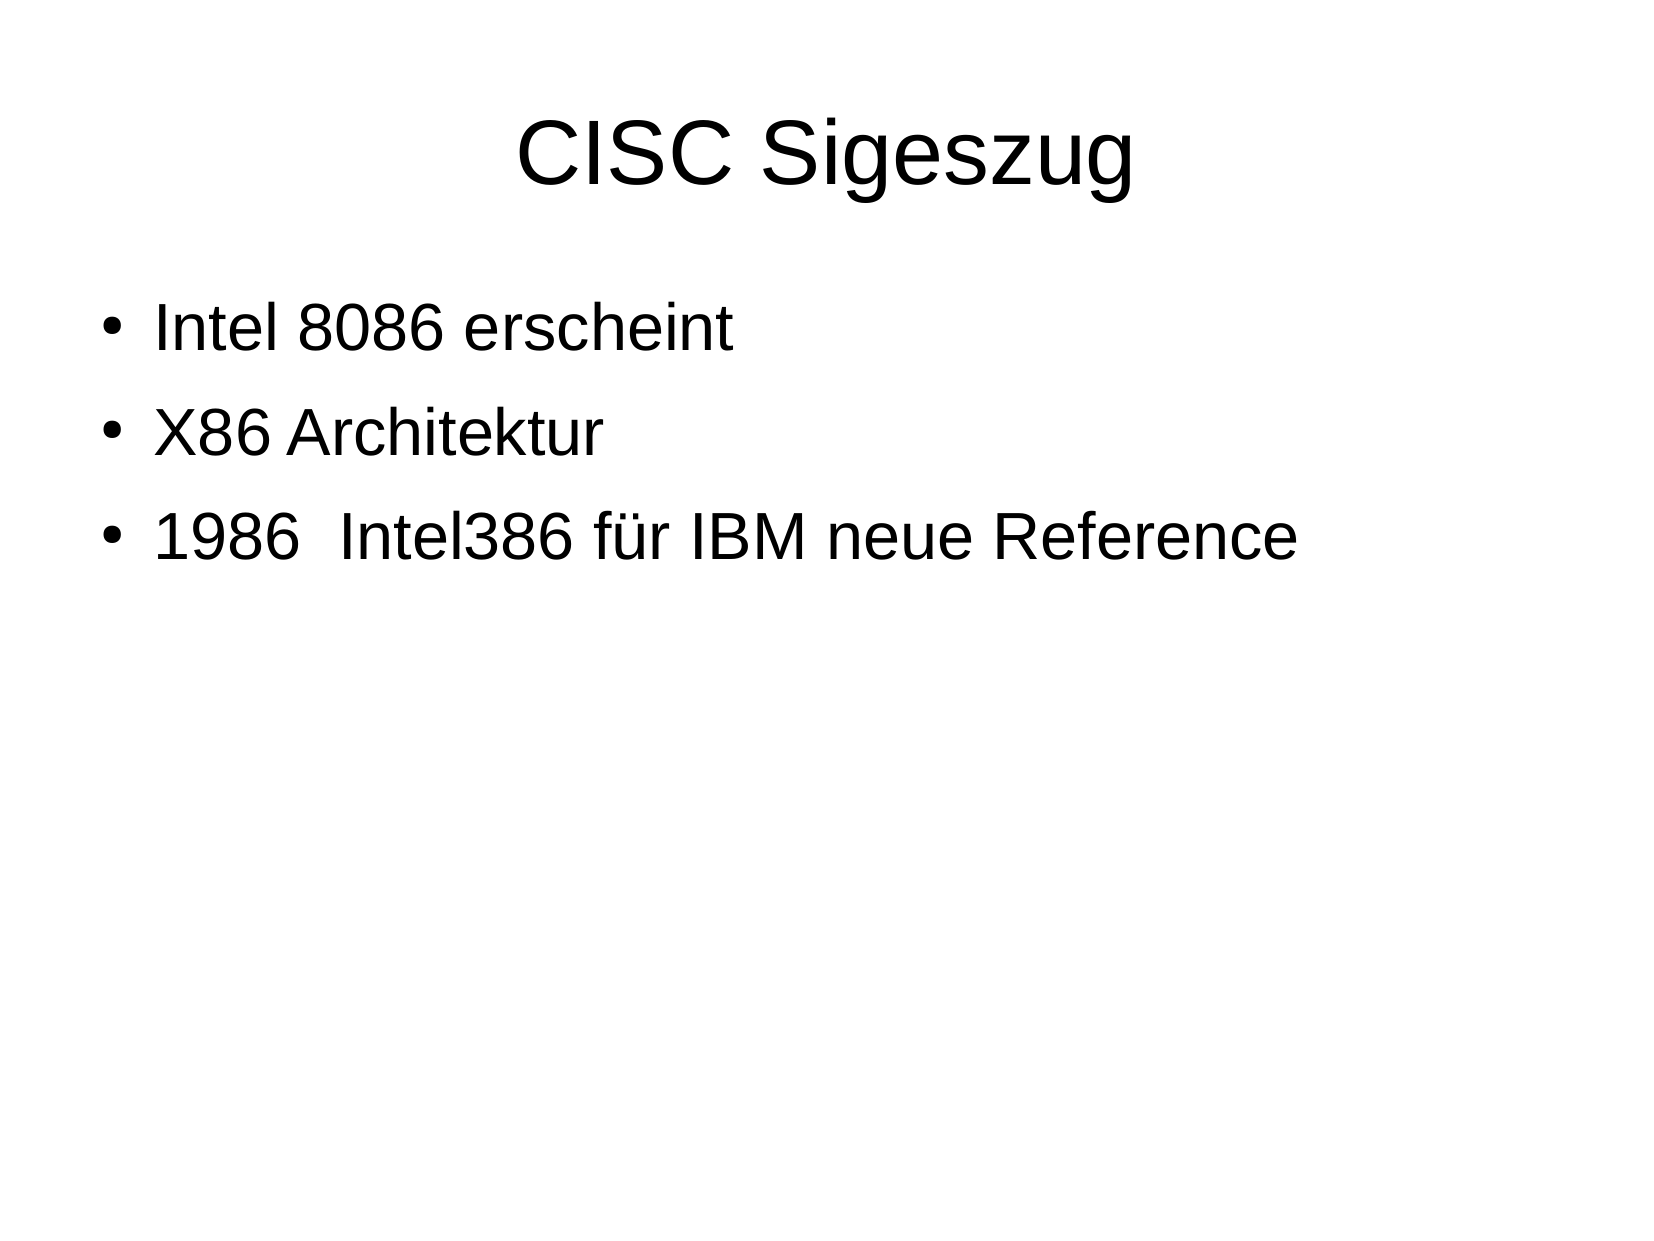

# CISC Sigeszug
Intel 8086 erscheint
X86 Architektur
1986 Intel386 für IBM neue Reference